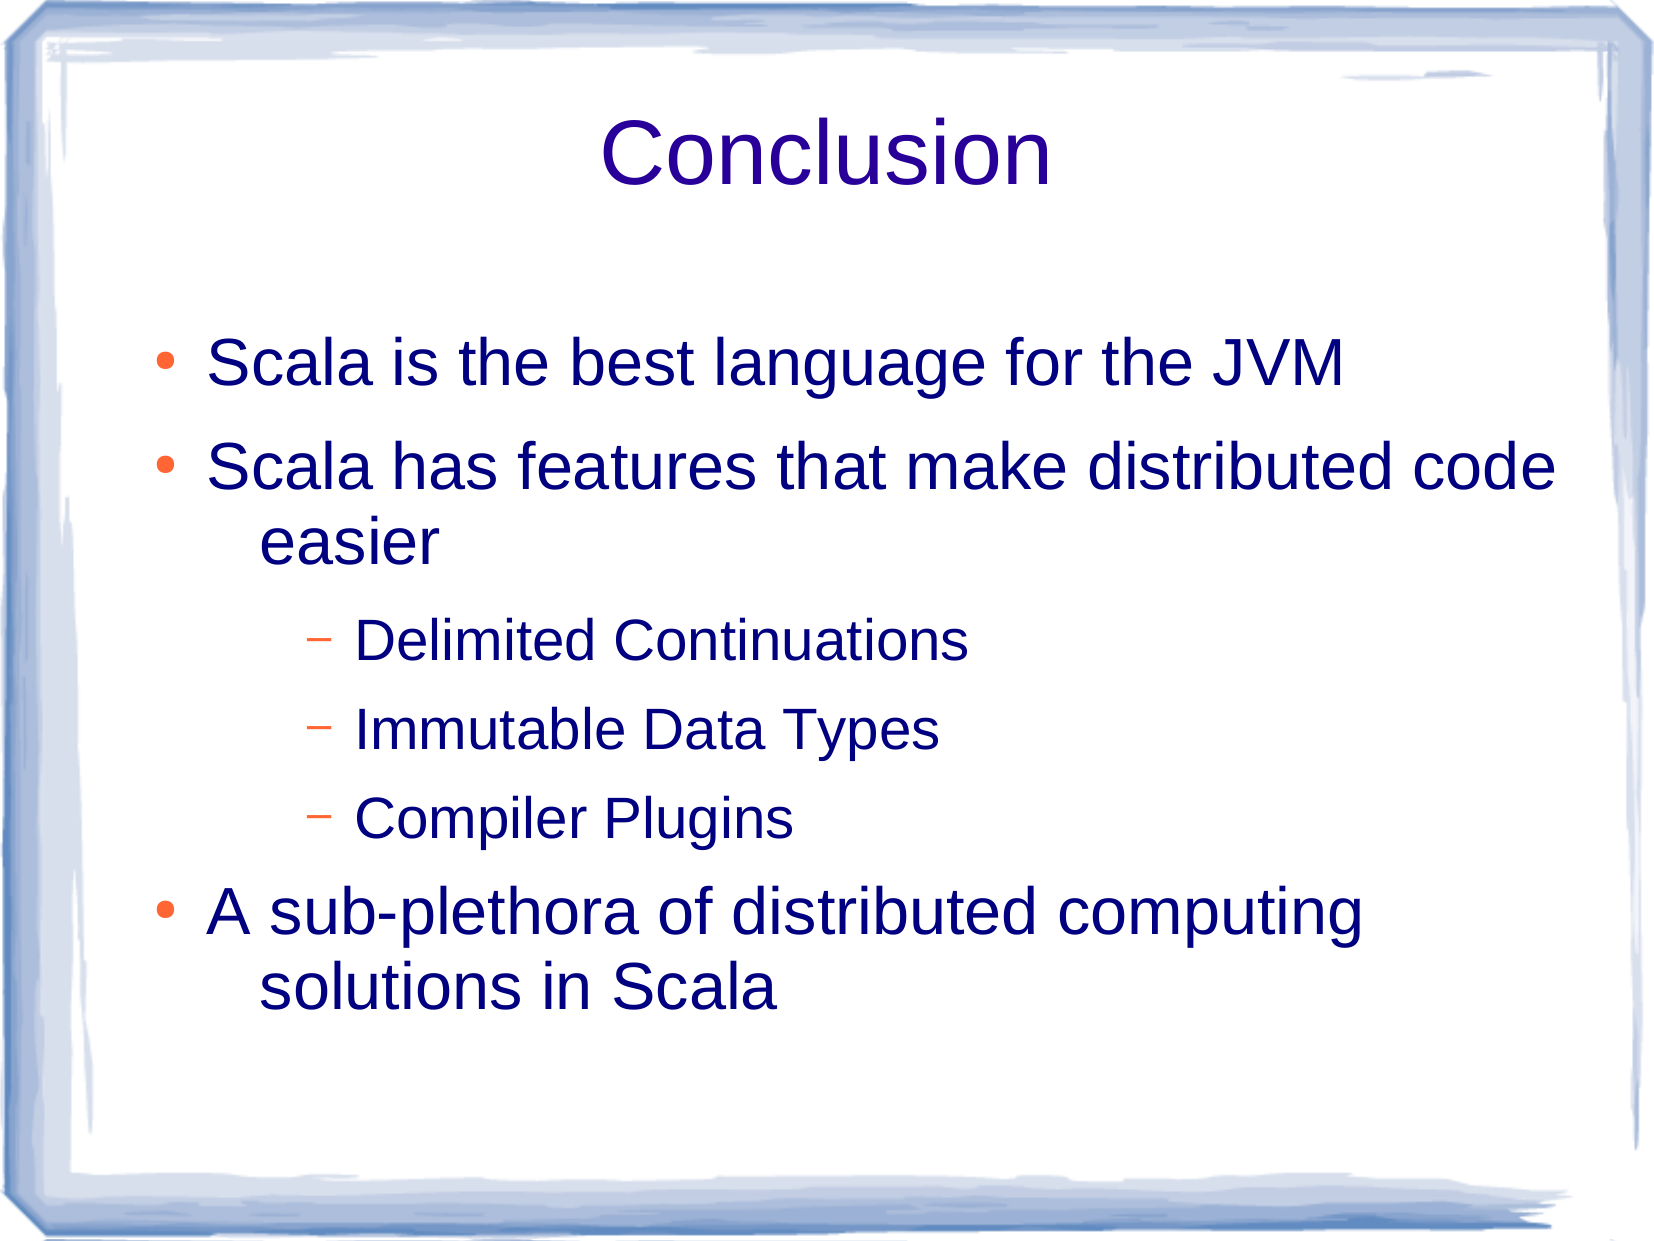

# Conclusion
Scala is the best language for the JVM
Scala has features that make distributed code easier
Delimited Continuations
Immutable Data Types
Compiler Plugins
A sub-plethora of distributed computing solutions in Scala